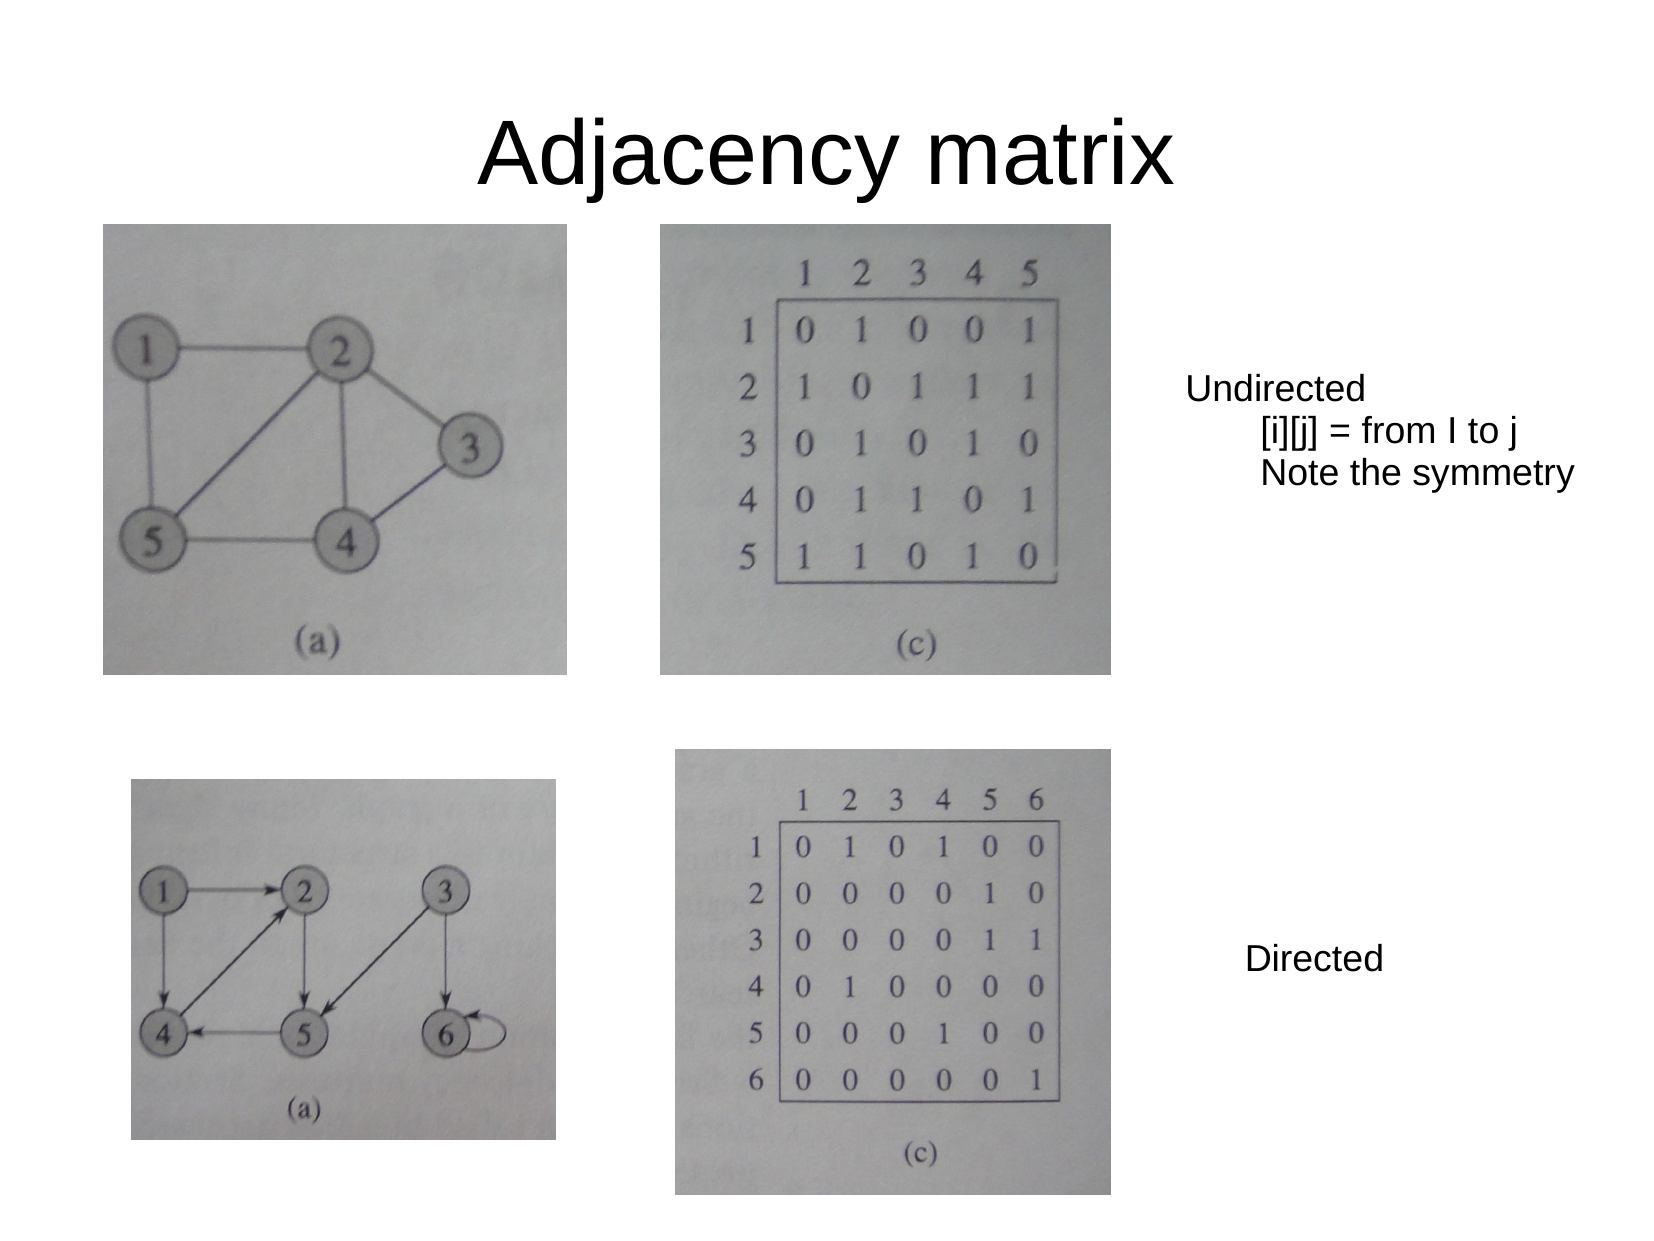

# Adjacency matrix
Undirected
	[i][j] = from I to j
	Note the symmetry
Directed